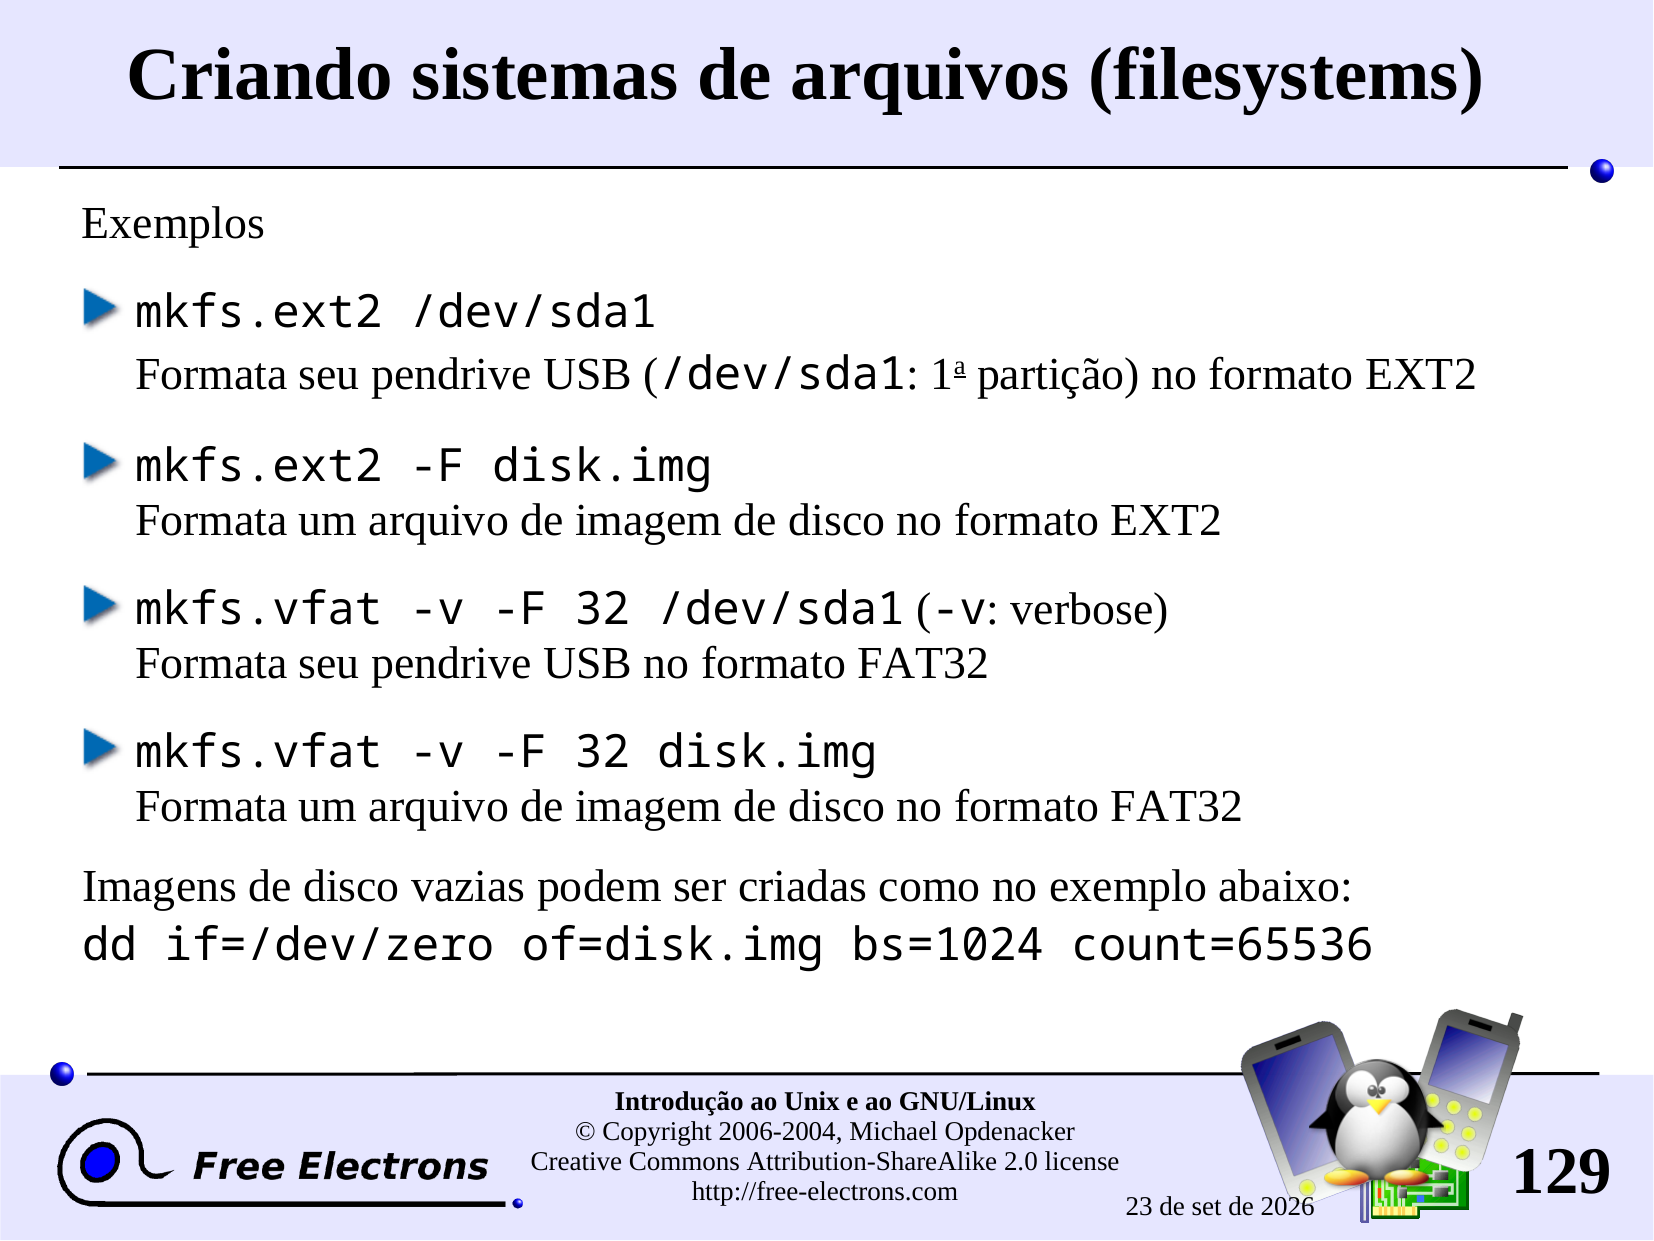

# Criando sistemas de arquivos (filesystems)
Exemplos
mkfs.ext2 /dev/sda1
Formata seu pendrive USB (/dev/sda1: 1a partição) no formato EXT2
mkfs.ext2 -F disk.img
Formata um arquivo de imagem de disco no formato EXT2
mkfs.vfat -v -F 32 /dev/sda1 (-v: verbose)
Formata seu pendrive USB no formato FAT32
mkfs.vfat -v -F 32 disk.img
Formata um arquivo de imagem de disco no formato FAT32
Imagens de disco vazias podem ser criadas como no exemplo abaixo:
dd if=/dev/zero of=disk.img bs=1024 count=65536